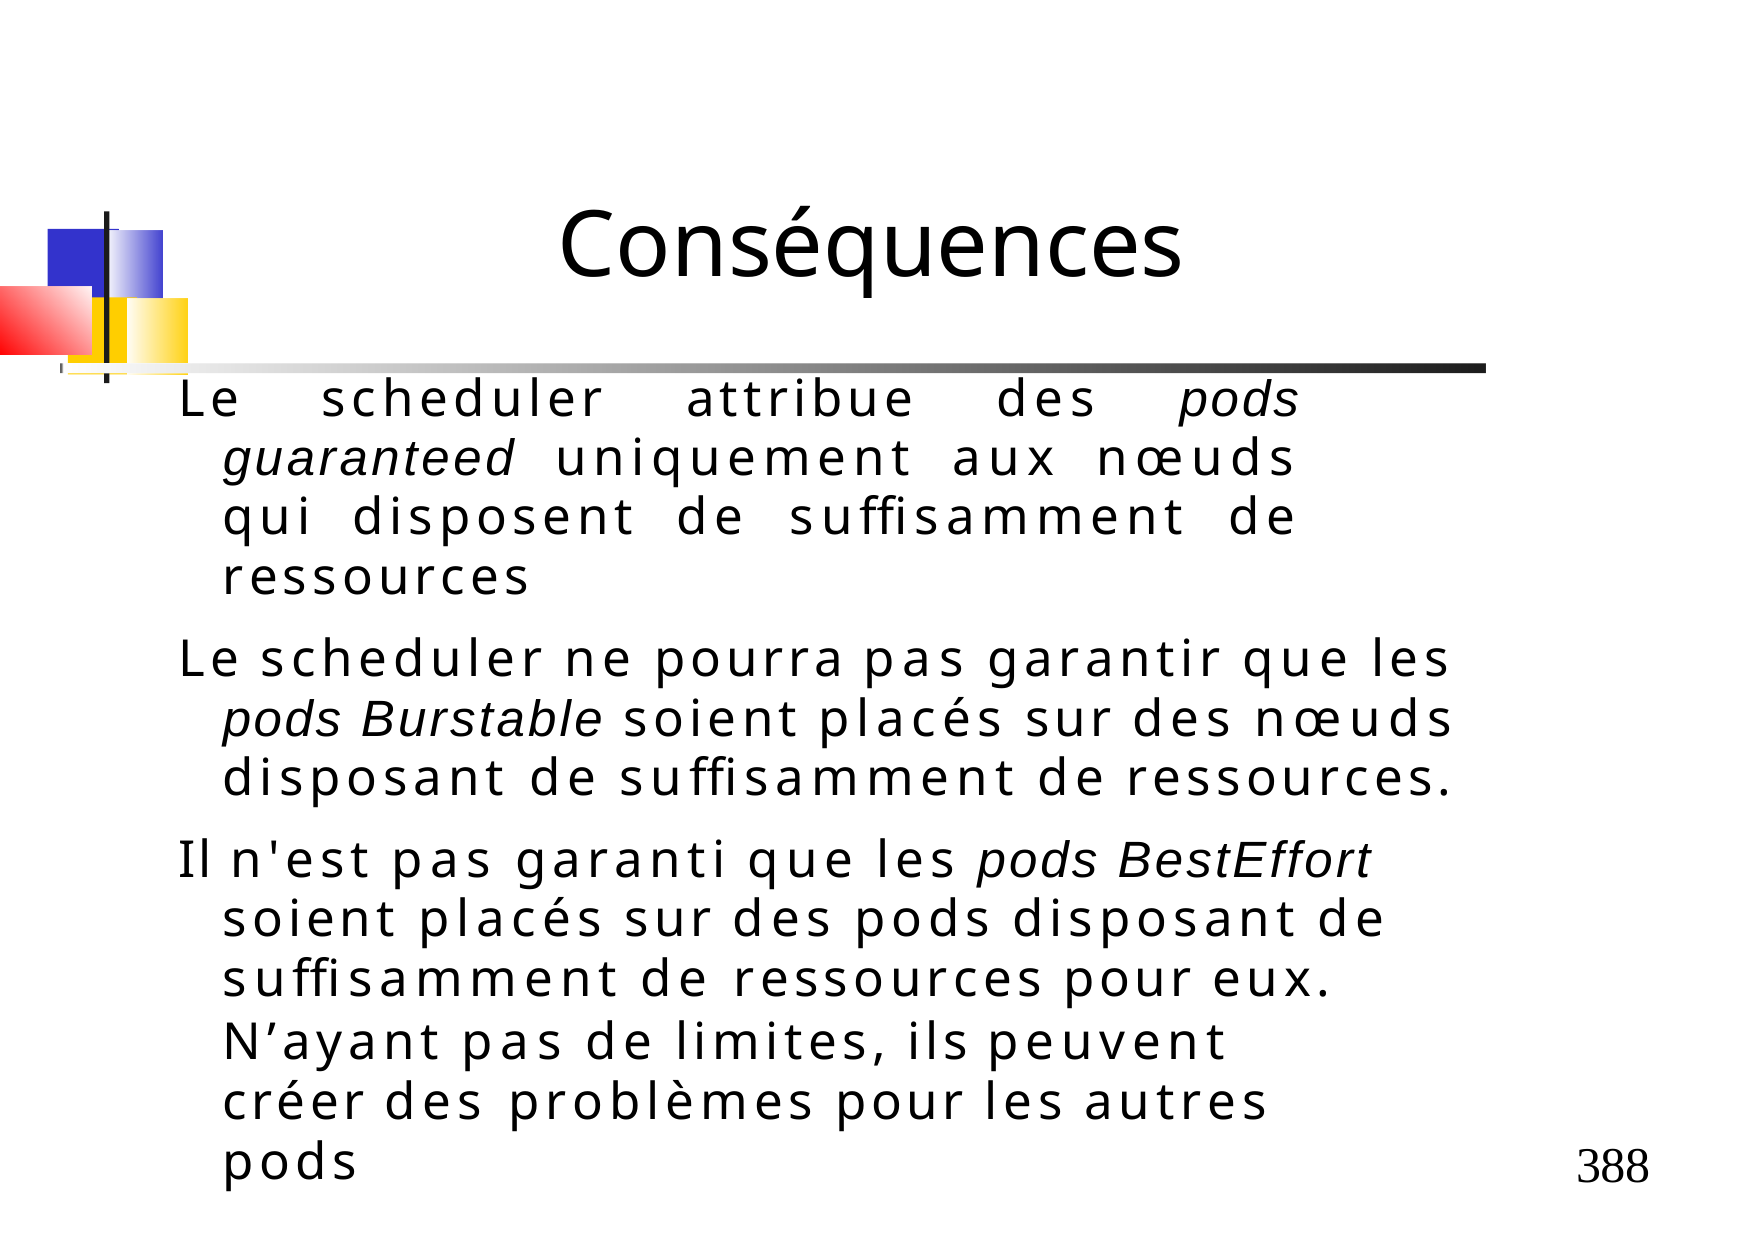

# Conséquences
Le scheduler attribue des pods guaranteed uniquement aux nœuds qui disposent de suffisamment de ressources
Le scheduler ne pourra pas garantir que les pods Burstable soient placés sur des nœuds disposant de suffisamment de ressources.
Il n'est pas garanti que les pods BestEffort soient placés sur des pods disposant de suffisamment de ressources pour eux.
N’ayant pas de limites, ils peuvent créer des problèmes pour les autres pods
388